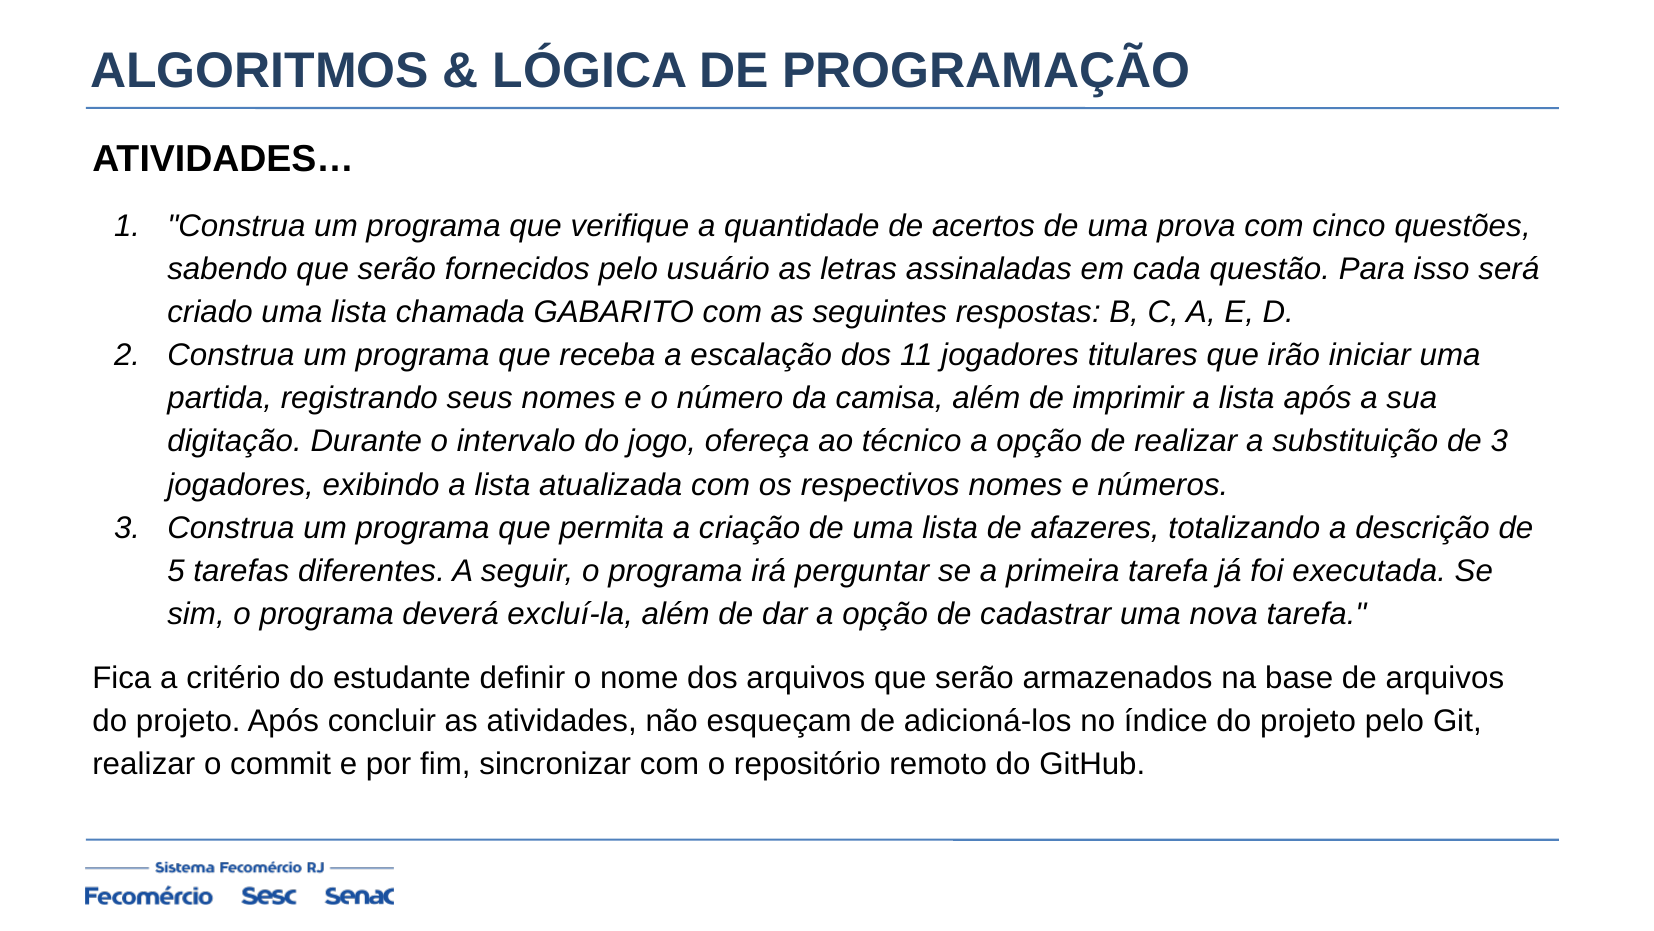

ALGORITMOS & LÓGICA DE PROGRAMAÇÃO
ATIVIDADES…
"Construa um programa que verifique a quantidade de acertos de uma prova com cinco questões, sabendo que serão fornecidos pelo usuário as letras assinaladas em cada questão. Para isso será criado uma lista chamada GABARITO com as seguintes respostas: B, C, A, E, D.
Construa um programa que receba a escalação dos 11 jogadores titulares que irão iniciar uma partida, registrando seus nomes e o número da camisa, além de imprimir a lista após a sua digitação. Durante o intervalo do jogo, ofereça ao técnico a opção de realizar a substituição de 3 jogadores, exibindo a lista atualizada com os respectivos nomes e números.
Construa um programa que permita a criação de uma lista de afazeres, totalizando a descrição de 5 tarefas diferentes. A seguir, o programa irá perguntar se a primeira tarefa já foi executada. Se sim, o programa deverá excluí-la, além de dar a opção de cadastrar uma nova tarefa."
Fica a critério do estudante definir o nome dos arquivos que serão armazenados na base de arquivos do projeto. Após concluir as atividades, não esqueçam de adicioná-los no índice do projeto pelo Git, realizar o commit e por fim, sincronizar com o repositório remoto do GitHub.